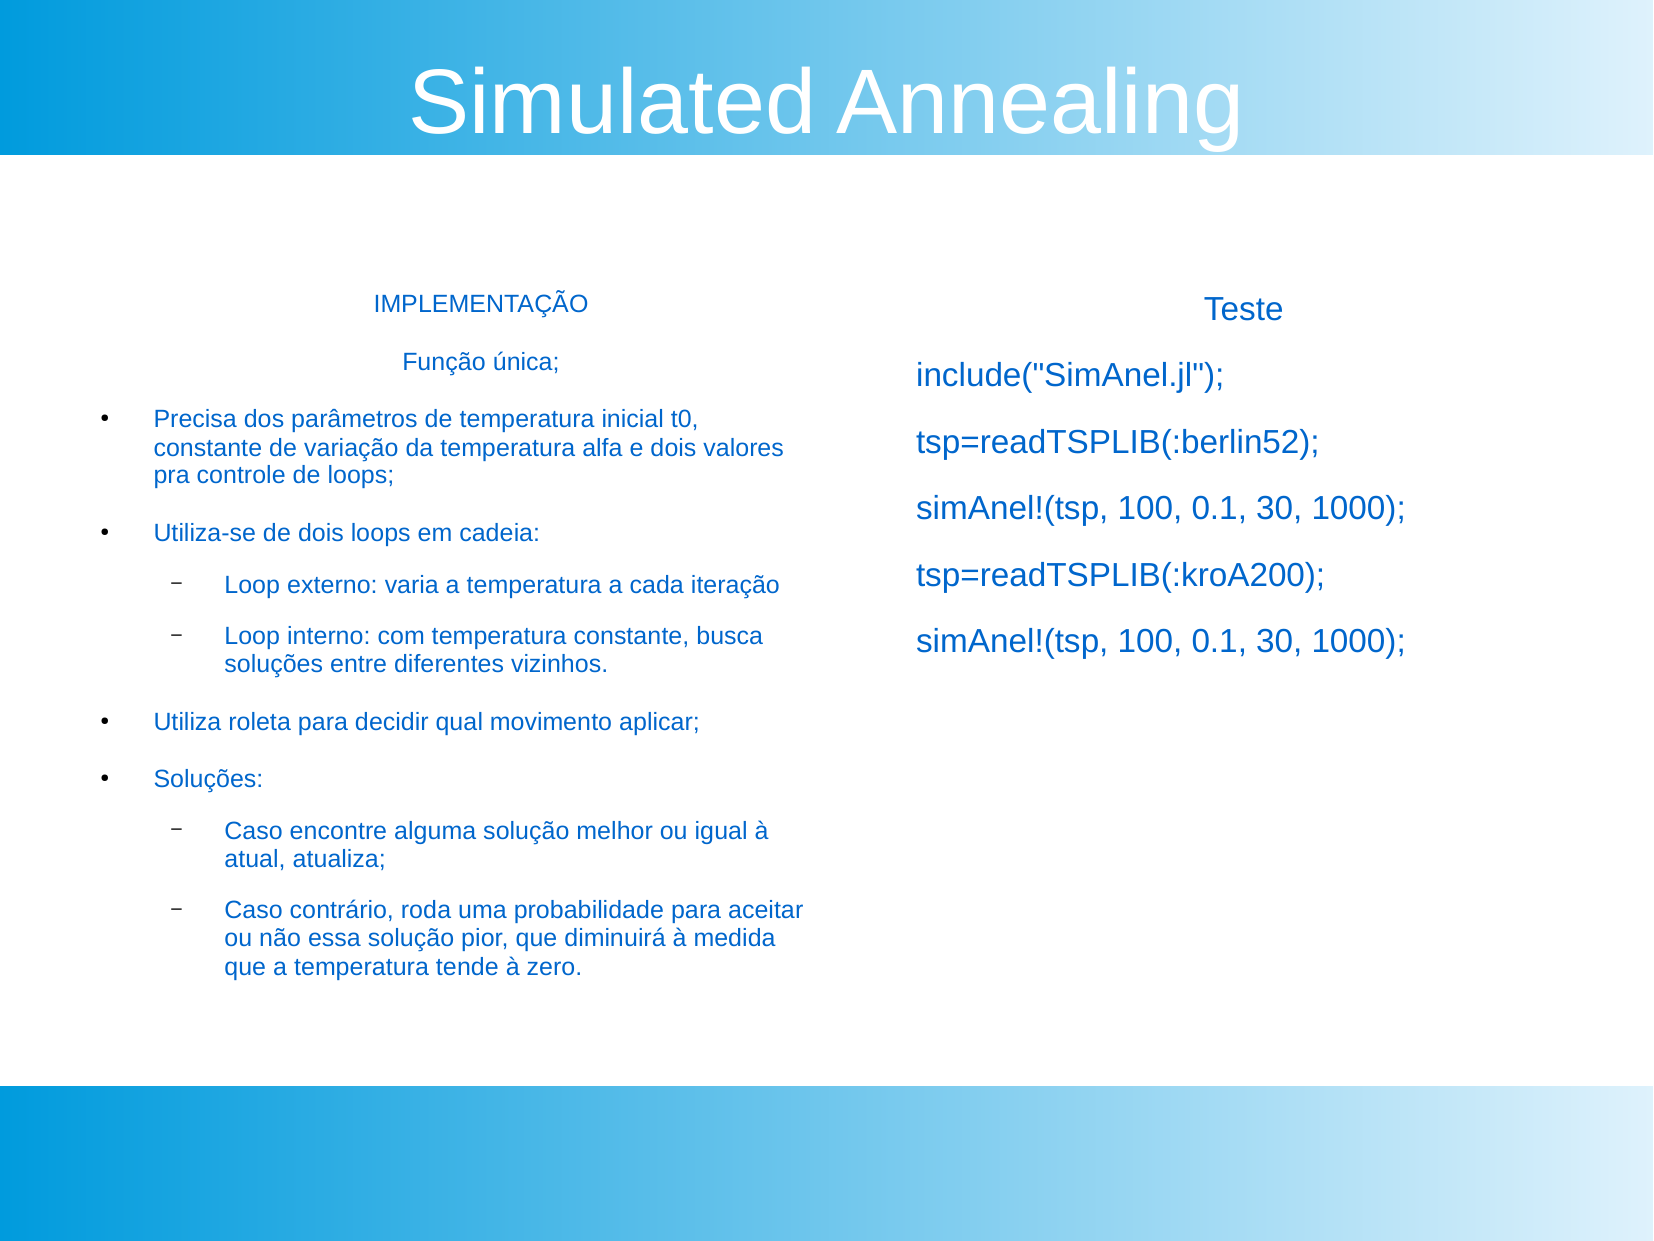

# Simulated Annealing
IMPLEMENTAÇÃO
Função única;
Precisa dos parâmetros de temperatura inicial t0, constante de variação da temperatura alfa e dois valores pra controle de loops;
Utiliza-se de dois loops em cadeia:
Loop externo: varia a temperatura a cada iteração
Loop interno: com temperatura constante, busca soluções entre diferentes vizinhos.
Utiliza roleta para decidir qual movimento aplicar;
Soluções:
Caso encontre alguma solução melhor ou igual à atual, atualiza;
Caso contrário, roda uma probabilidade para aceitar ou não essa solução pior, que diminuirá à medida que a temperatura tende à zero.
Teste
include("SimAnel.jl");
tsp=readTSPLIB(:berlin52);
simAnel!(tsp, 100, 0.1, 30, 1000);
tsp=readTSPLIB(:kroA200);
simAnel!(tsp, 100, 0.1, 30, 1000);